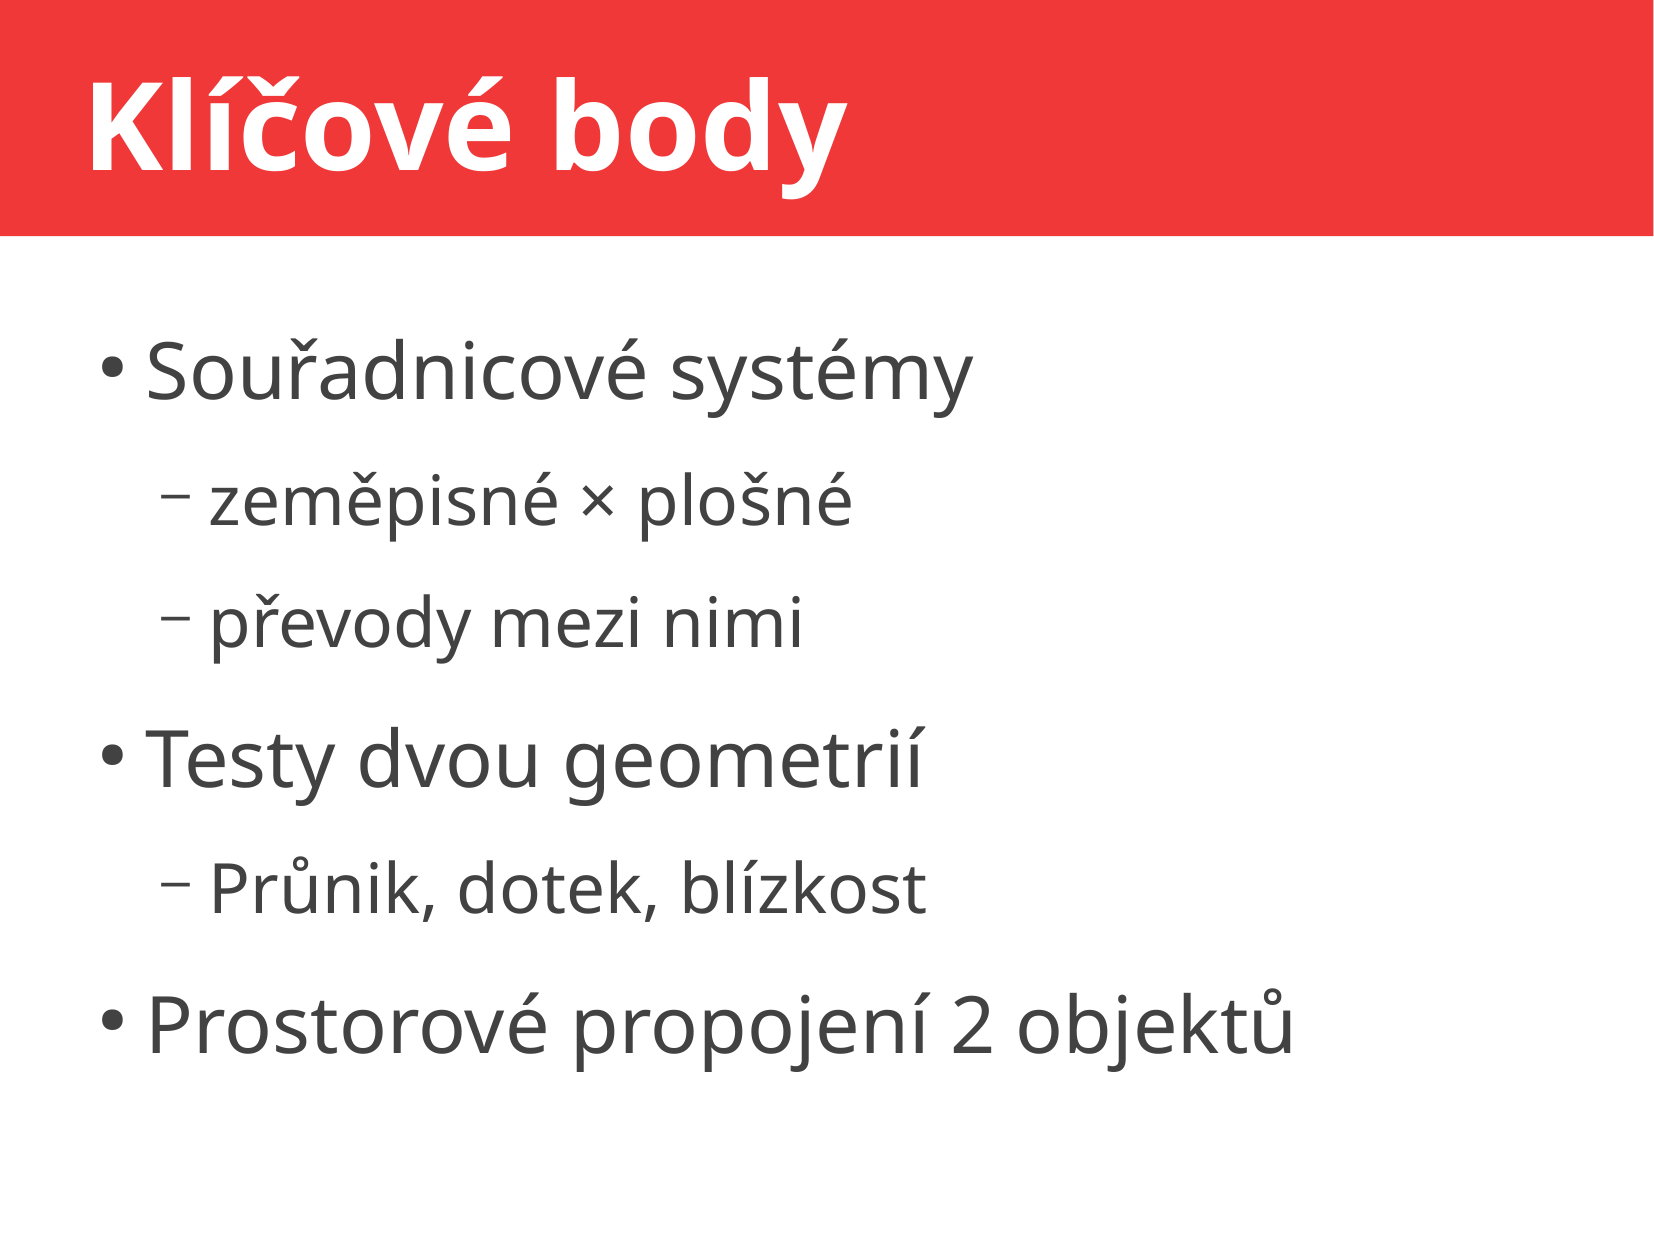

# Klíčové body
Souřadnicové systémy
zeměpisné × plošné
převody mezi nimi
Testy dvou geometrií
Průnik, dotek, blízkost
Prostorové propojení 2 objektů